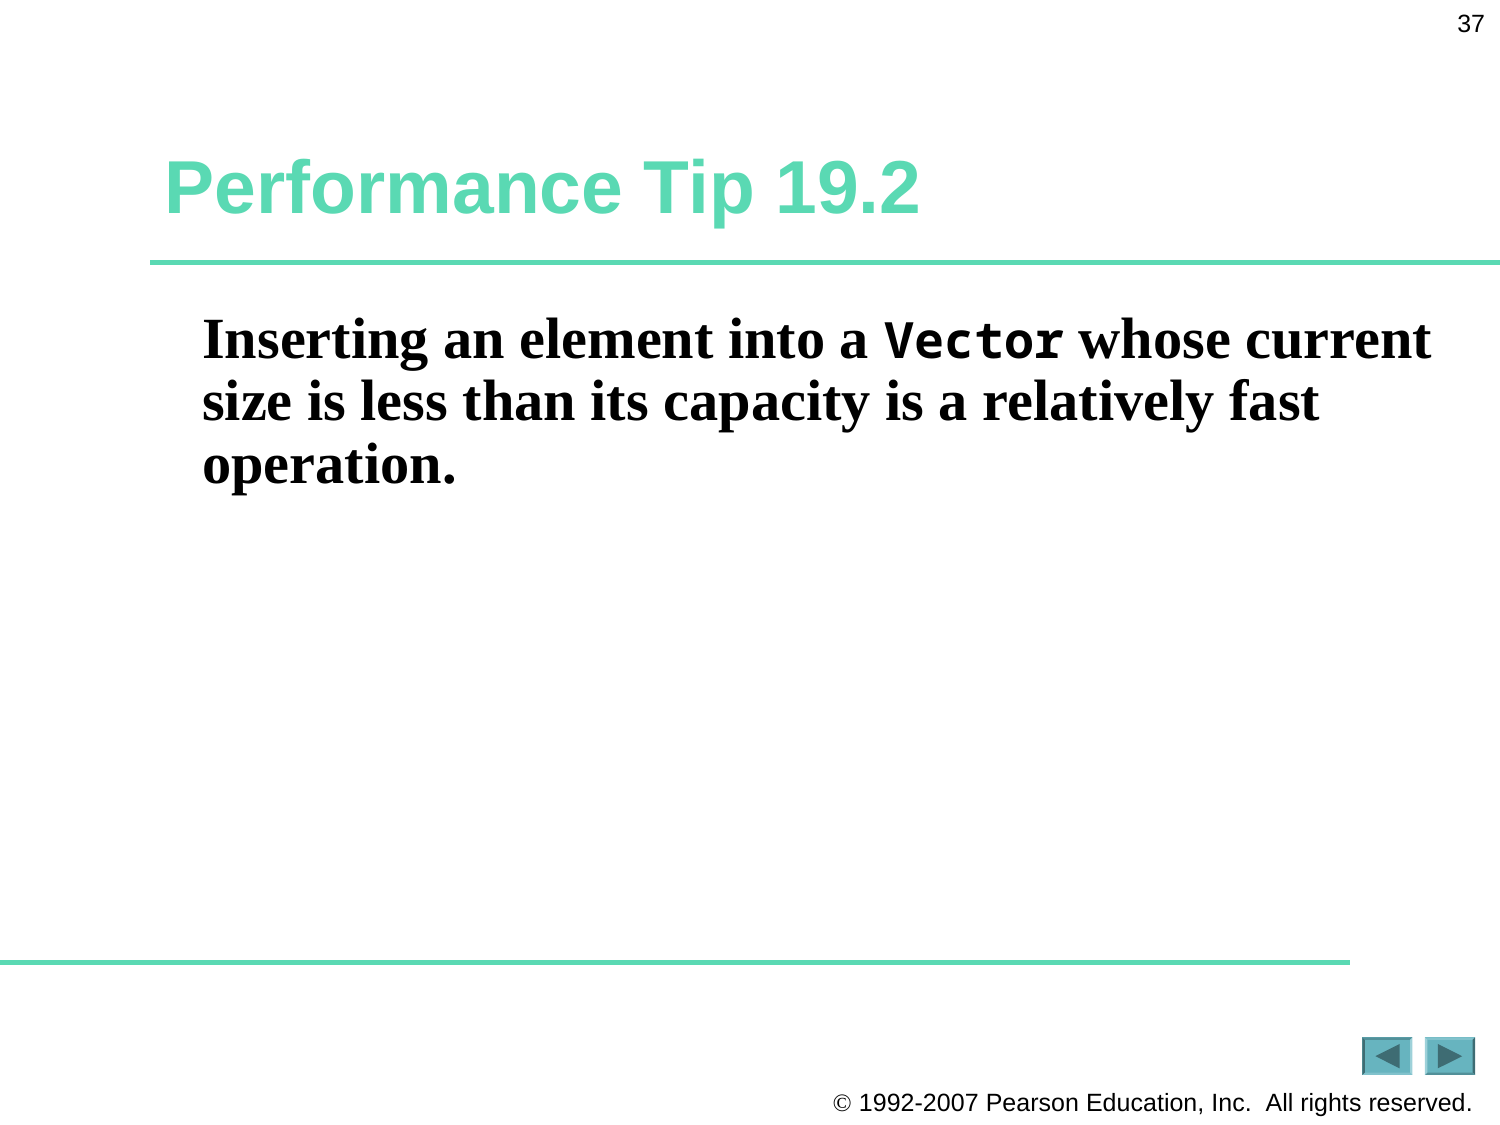

# Performance Tip 19.2
Inserting an element into a Vector whose current size is less than its capacity is a relatively fast operation.